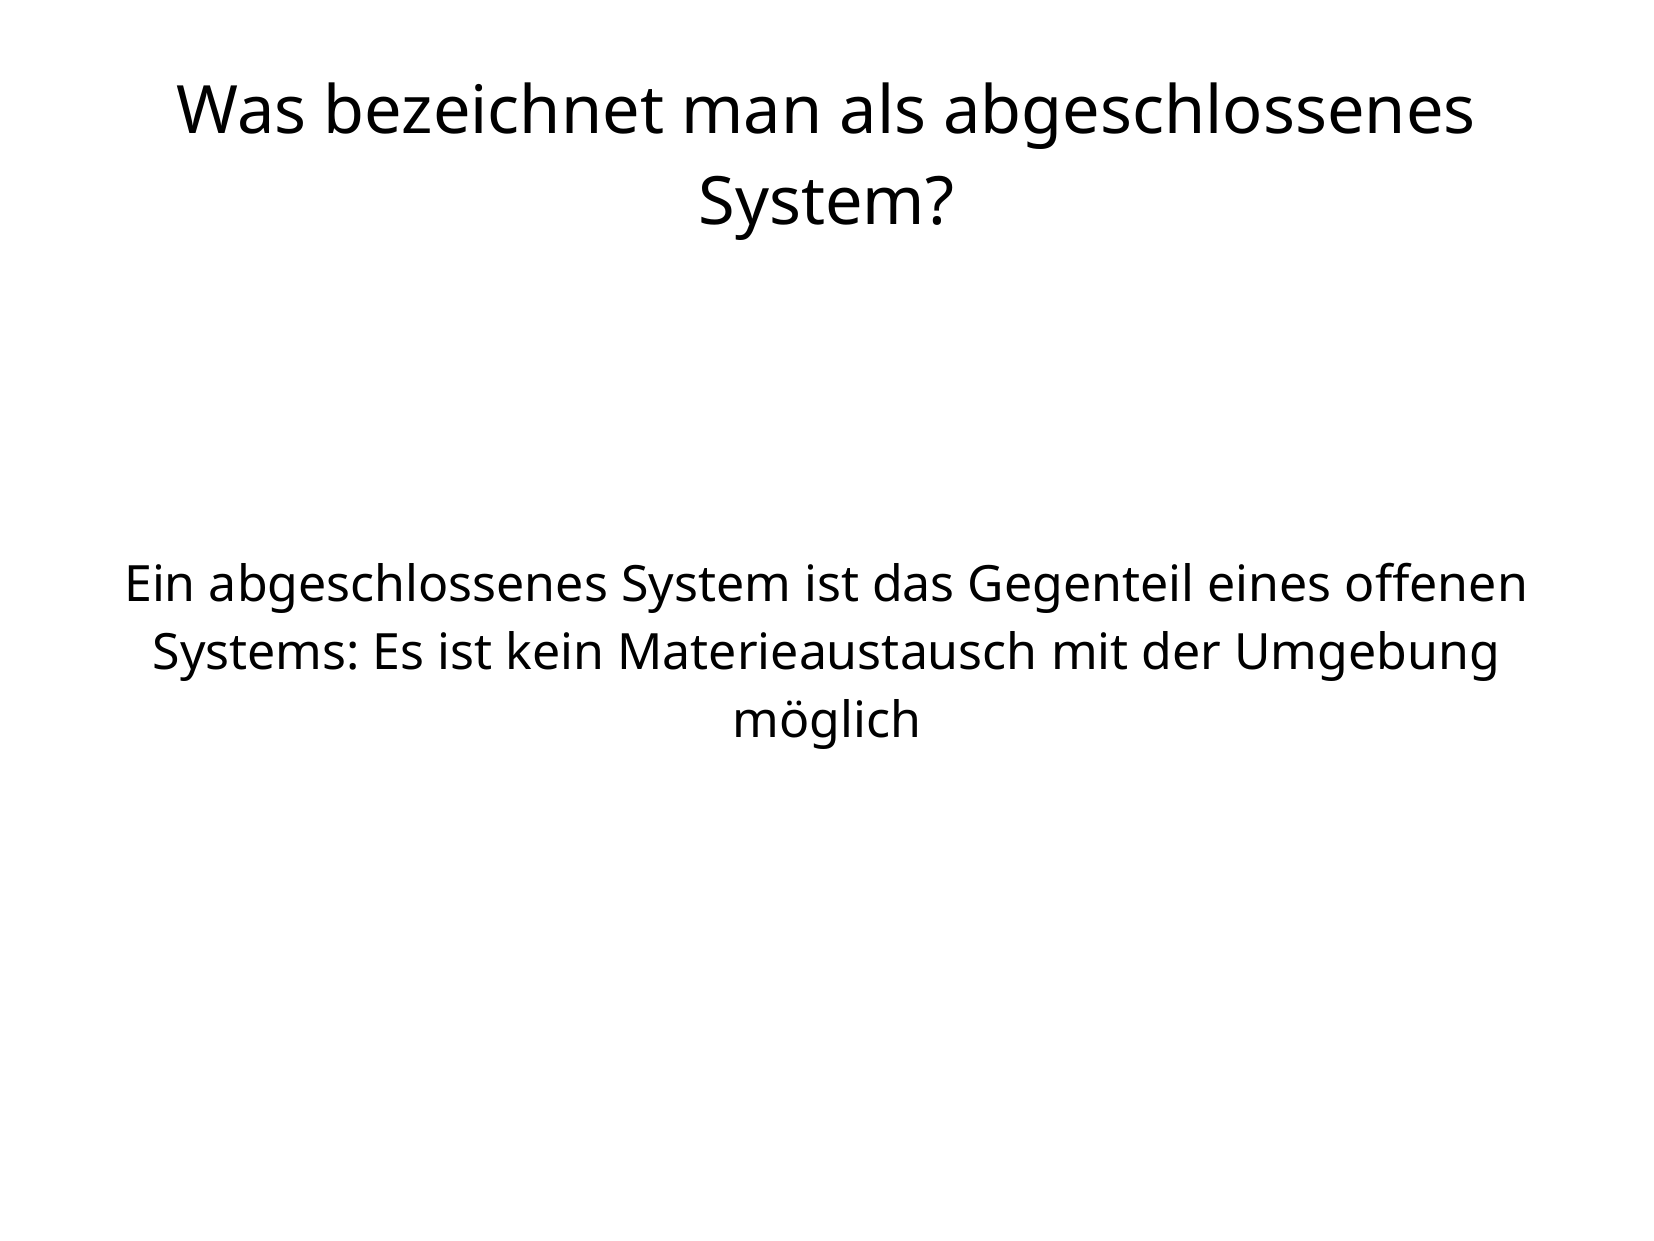

# Was bezeichnet man als abgeschlossenes System?
Ein abgeschlossenes System ist das Gegenteil eines offenen Systems: Es ist kein Materieaustausch mit der Umgebung möglich